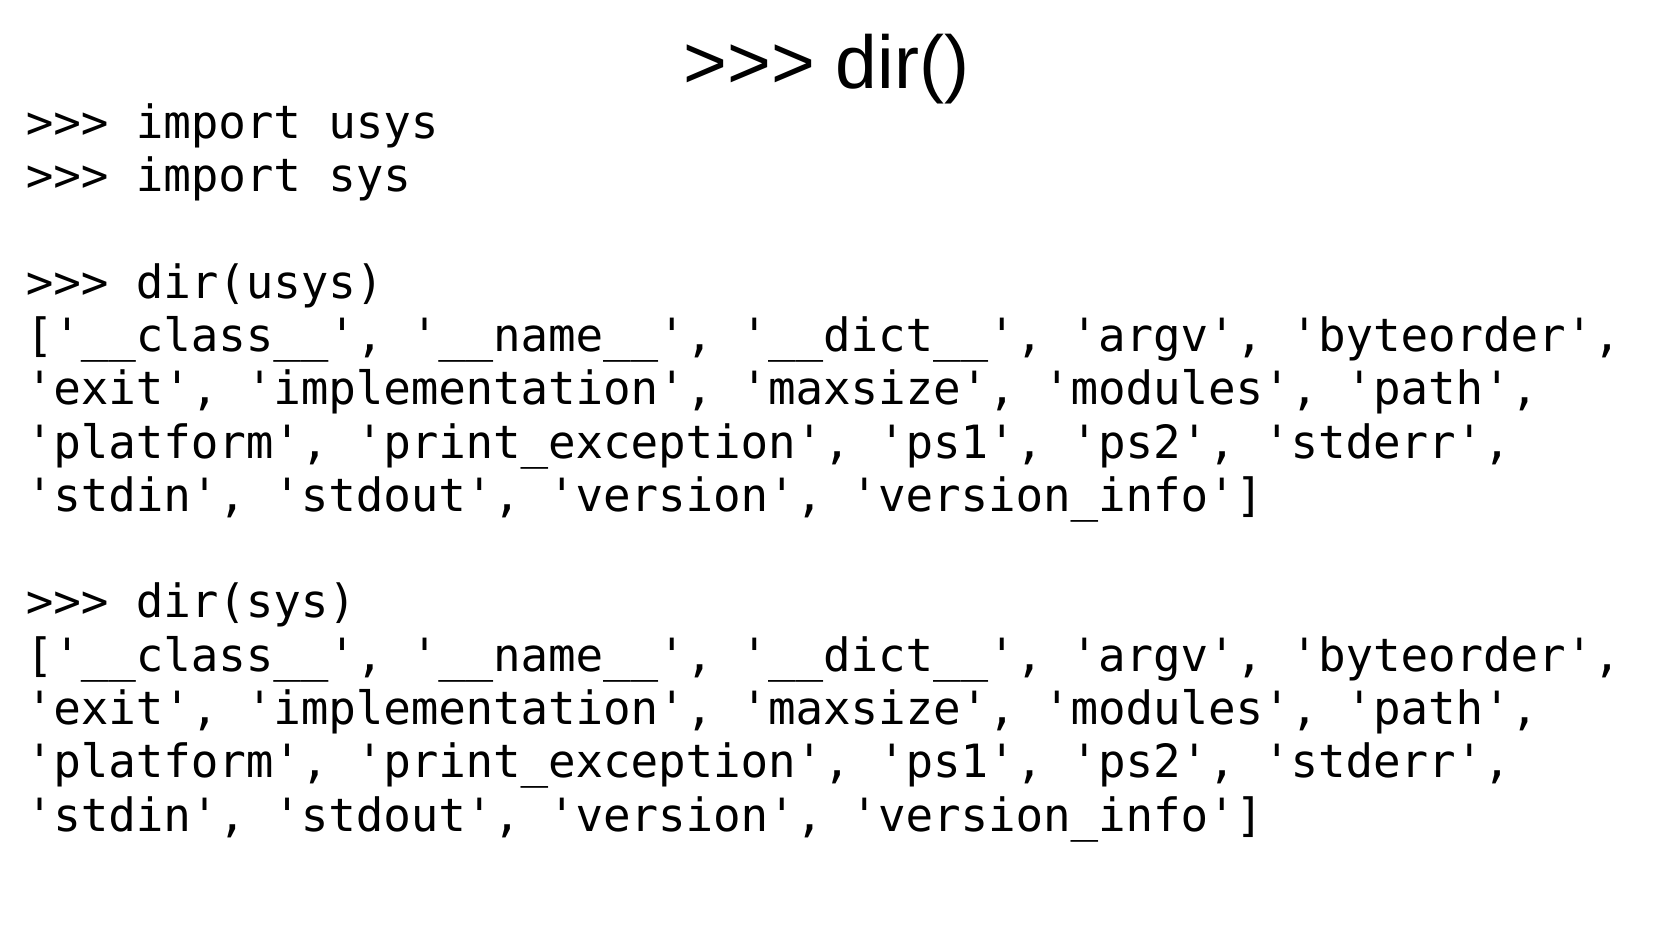

# >>> dir()
>>> import usys
>>> import sys
>>> dir(usys)
['__class__', '__name__', '__dict__', 'argv', 'byteorder', 'exit', 'implementation', 'maxsize', 'modules', 'path', 'platform', 'print_exception', 'ps1', 'ps2', 'stderr', 'stdin', 'stdout', 'version', 'version_info']
>>> dir(sys)
['__class__', '__name__', '__dict__', 'argv', 'byteorder', 'exit', 'implementation', 'maxsize', 'modules', 'path', 'platform', 'print_exception', 'ps1', 'ps2', 'stderr', 'stdin', 'stdout', 'version', 'version_info']